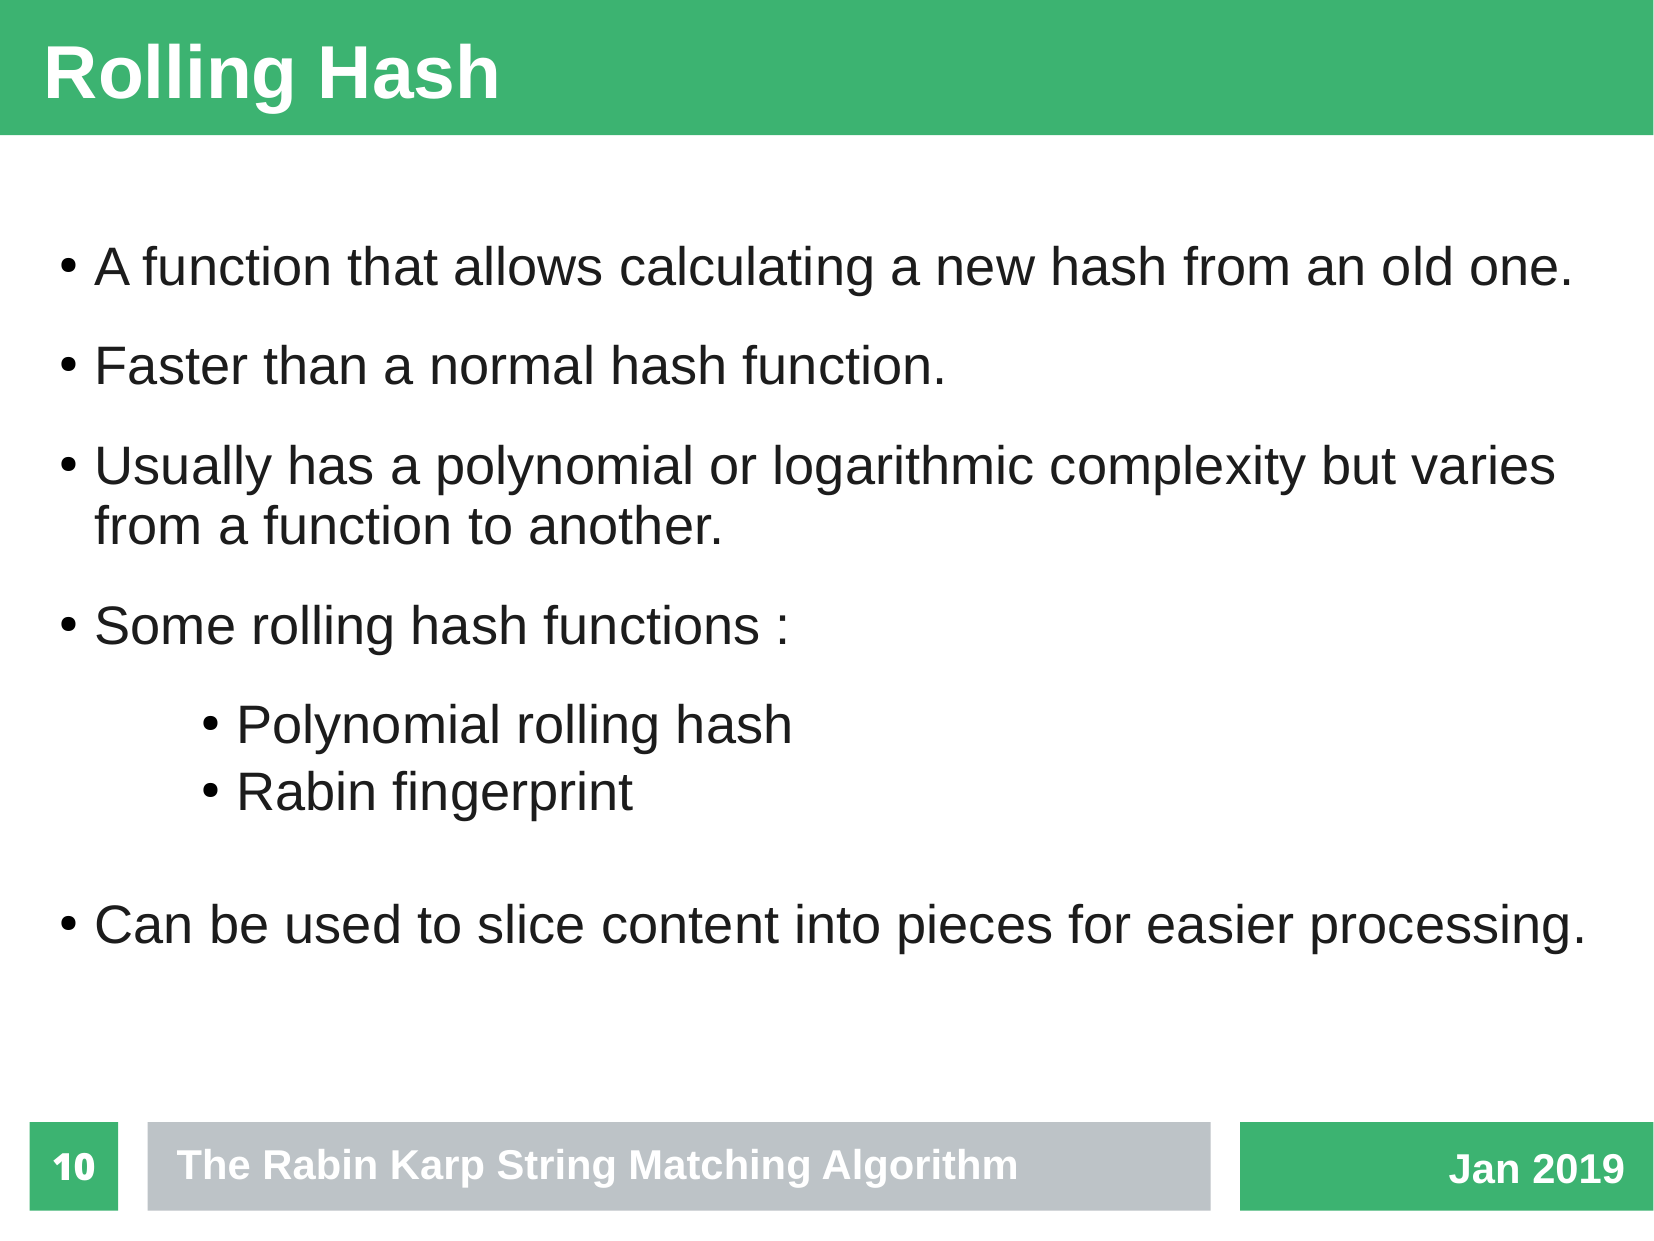

# Rolling Hash
A function that allows calculating a new hash from an old one.
Faster than a normal hash function.
Usually has a polynomial or logarithmic complexity but varies from a function to another.
Some rolling hash functions :
Polynomial rolling hash
Rabin fingerprint
Can be used to slice content into pieces for easier processing.
10
The Rabin Karp String Matching Algorithm
Jan 2019